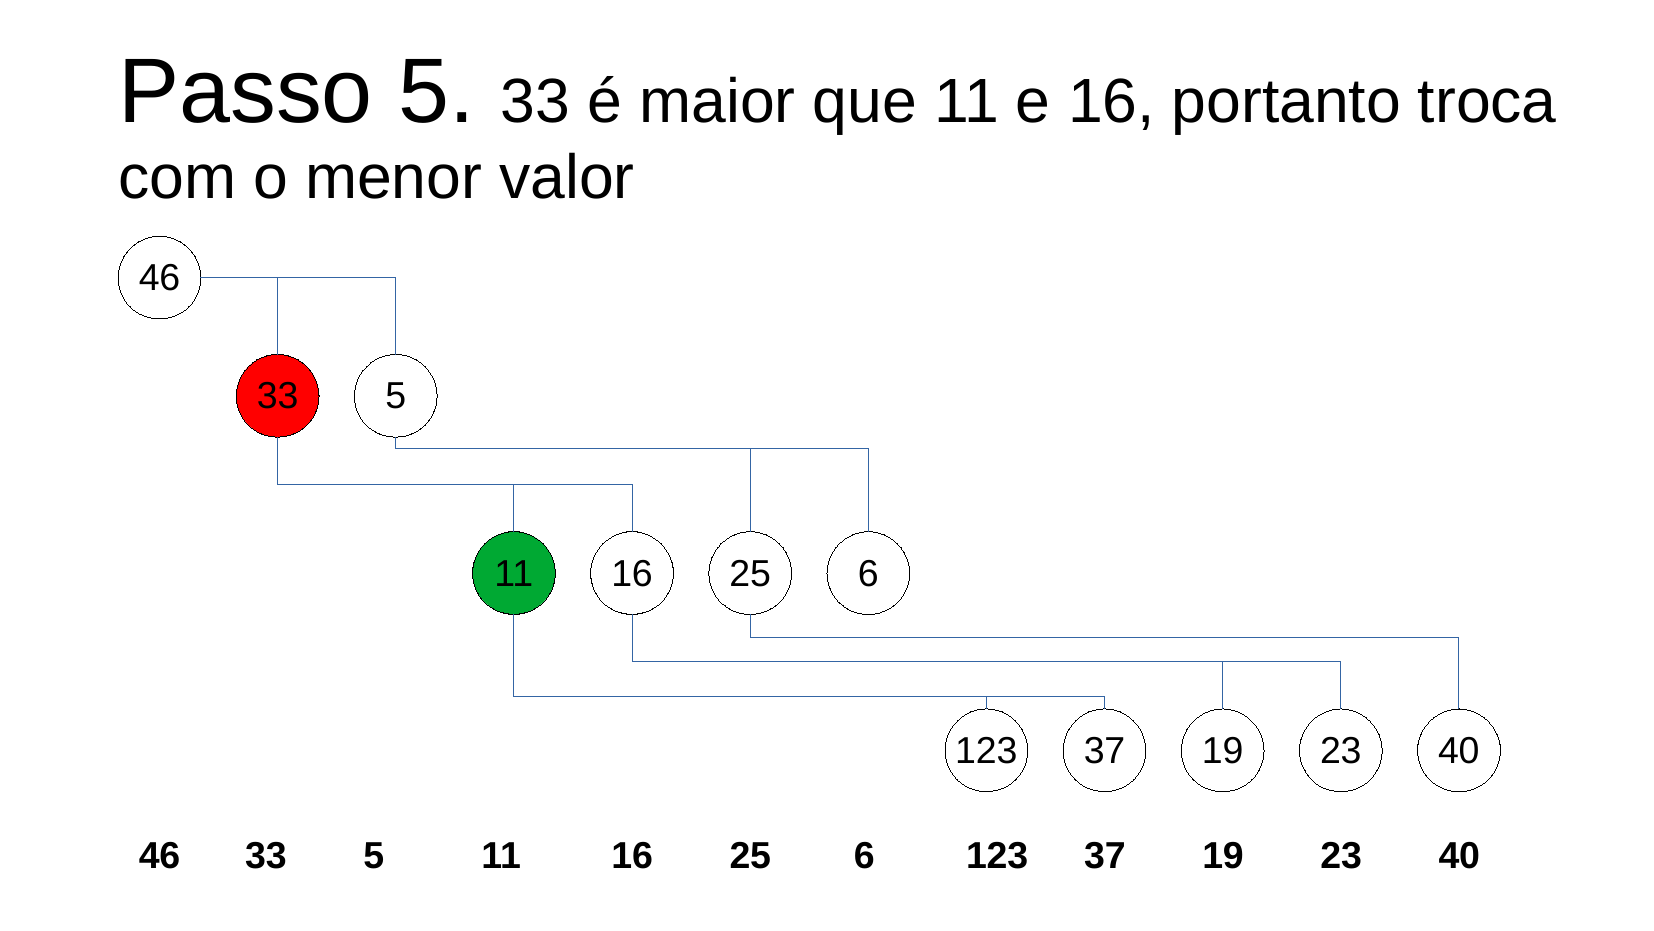

# Passo 5. 33 é maior que 11 e 16, portanto troca com o menor valor
46
33
5
11
16
25
6
123
37
19
23
40
46
33
5
11
16
25
6
123
37
19
23
40